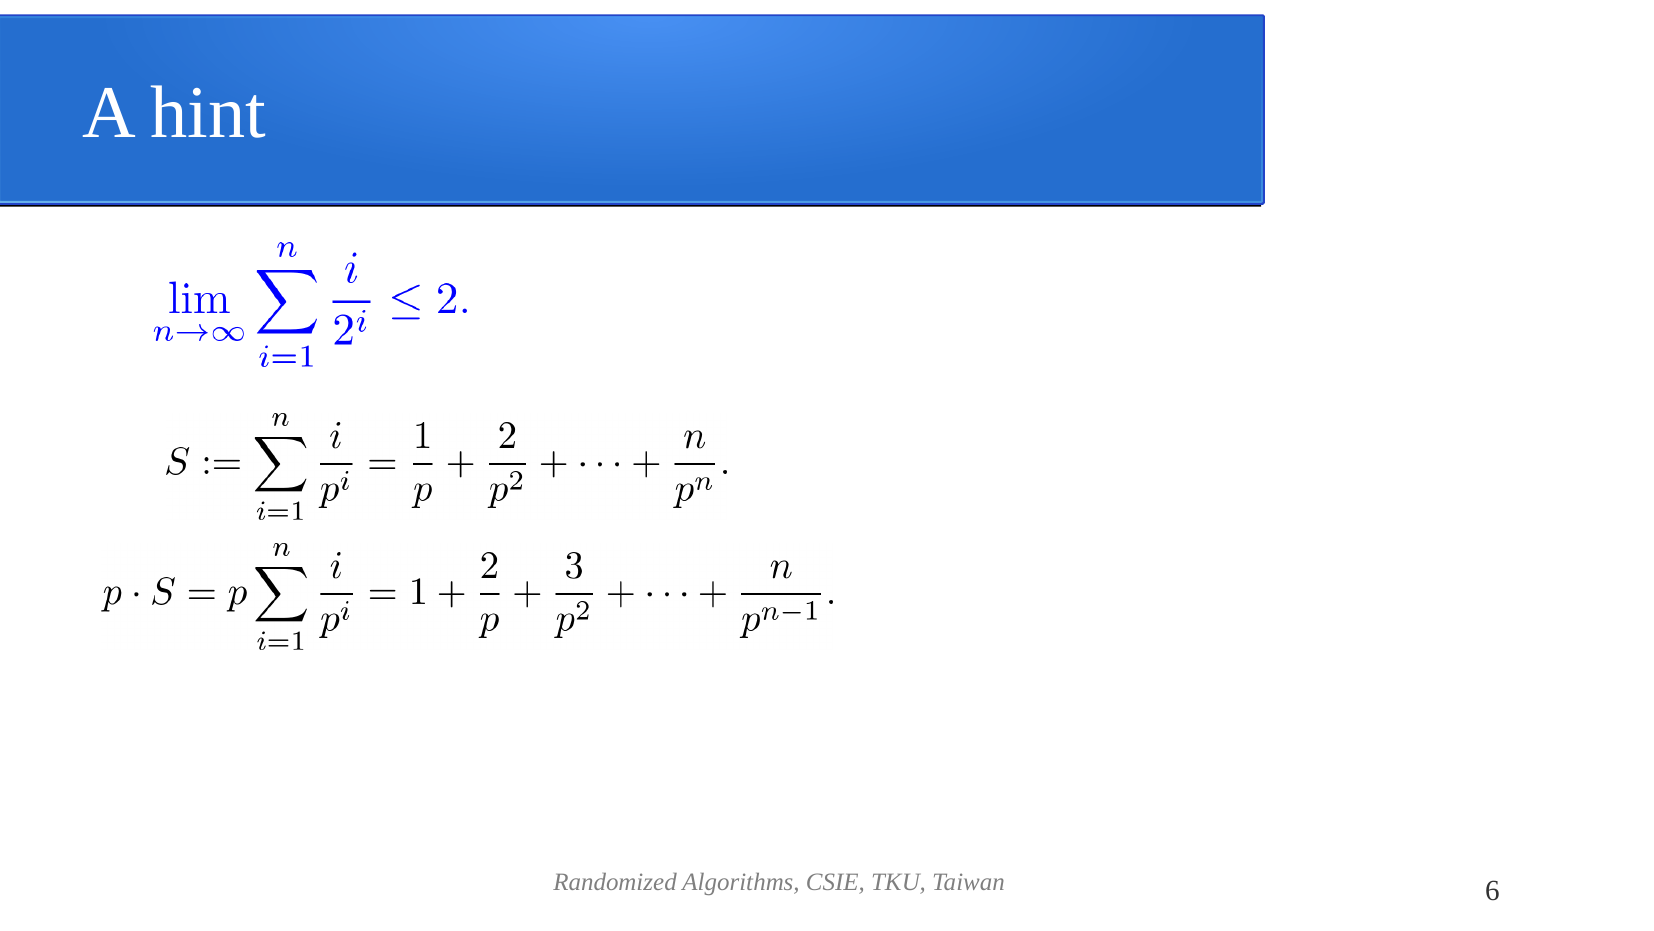

# A hint
Randomized Algorithms, CSIE, TKU, Taiwan
6